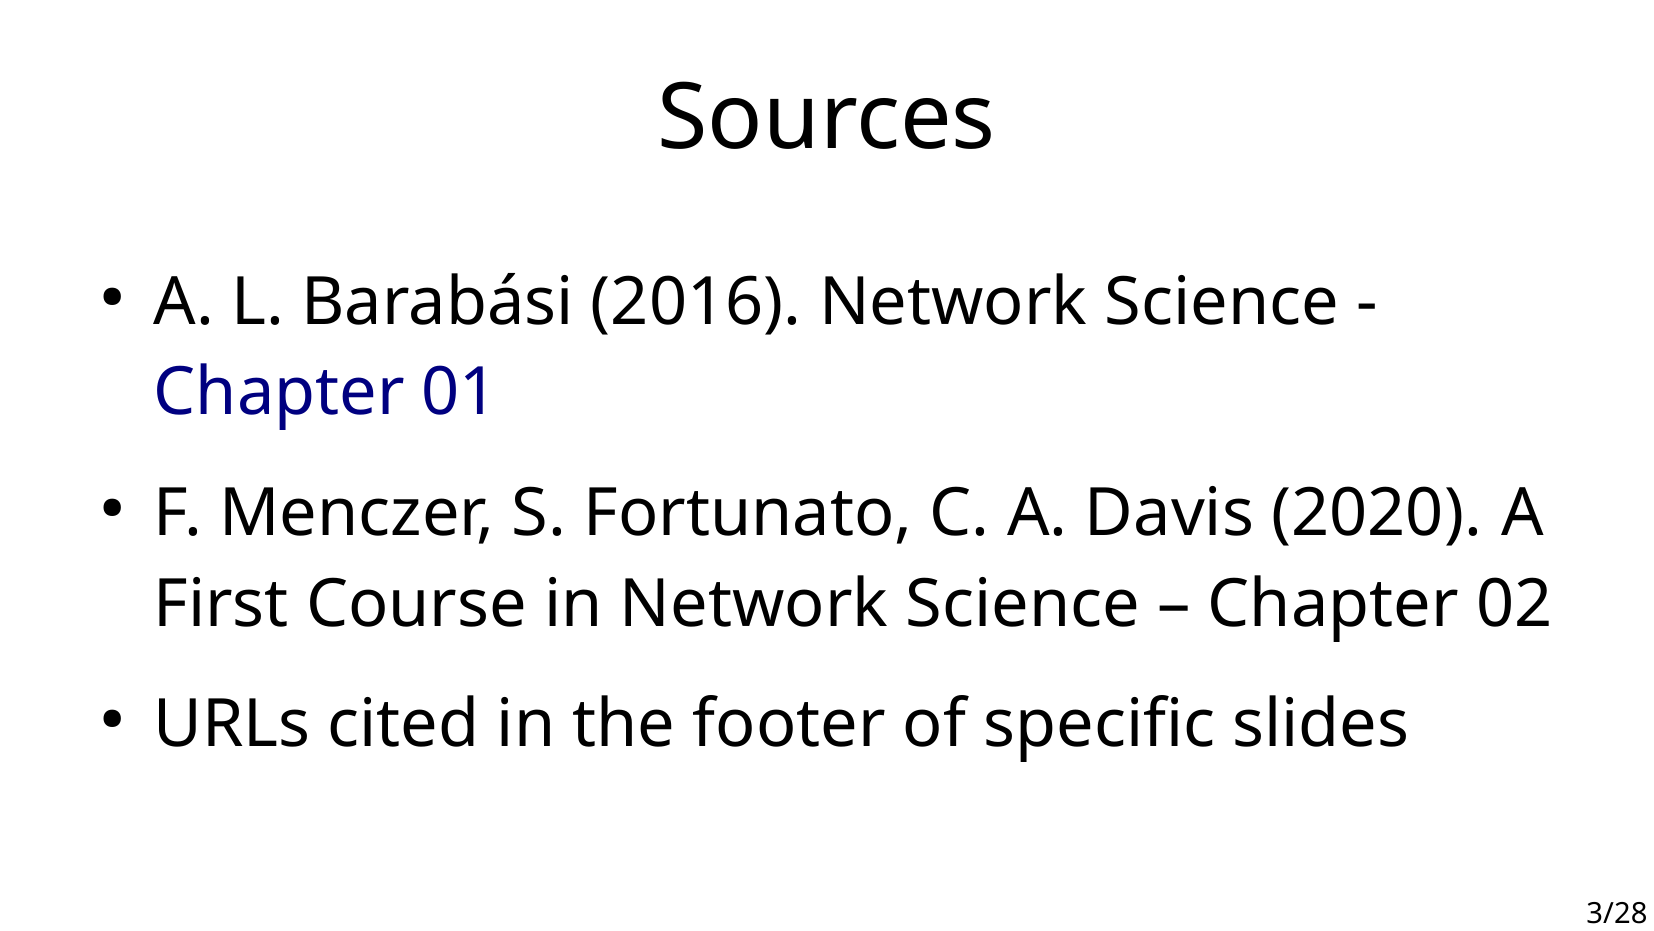

# Sources
A. L. Barabási (2016). Network Science - Chapter 01
F. Menczer, S. Fortunato, C. A. Davis (2020). A First Course in Network Science – Chapter 02
URLs cited in the footer of specific slides
3